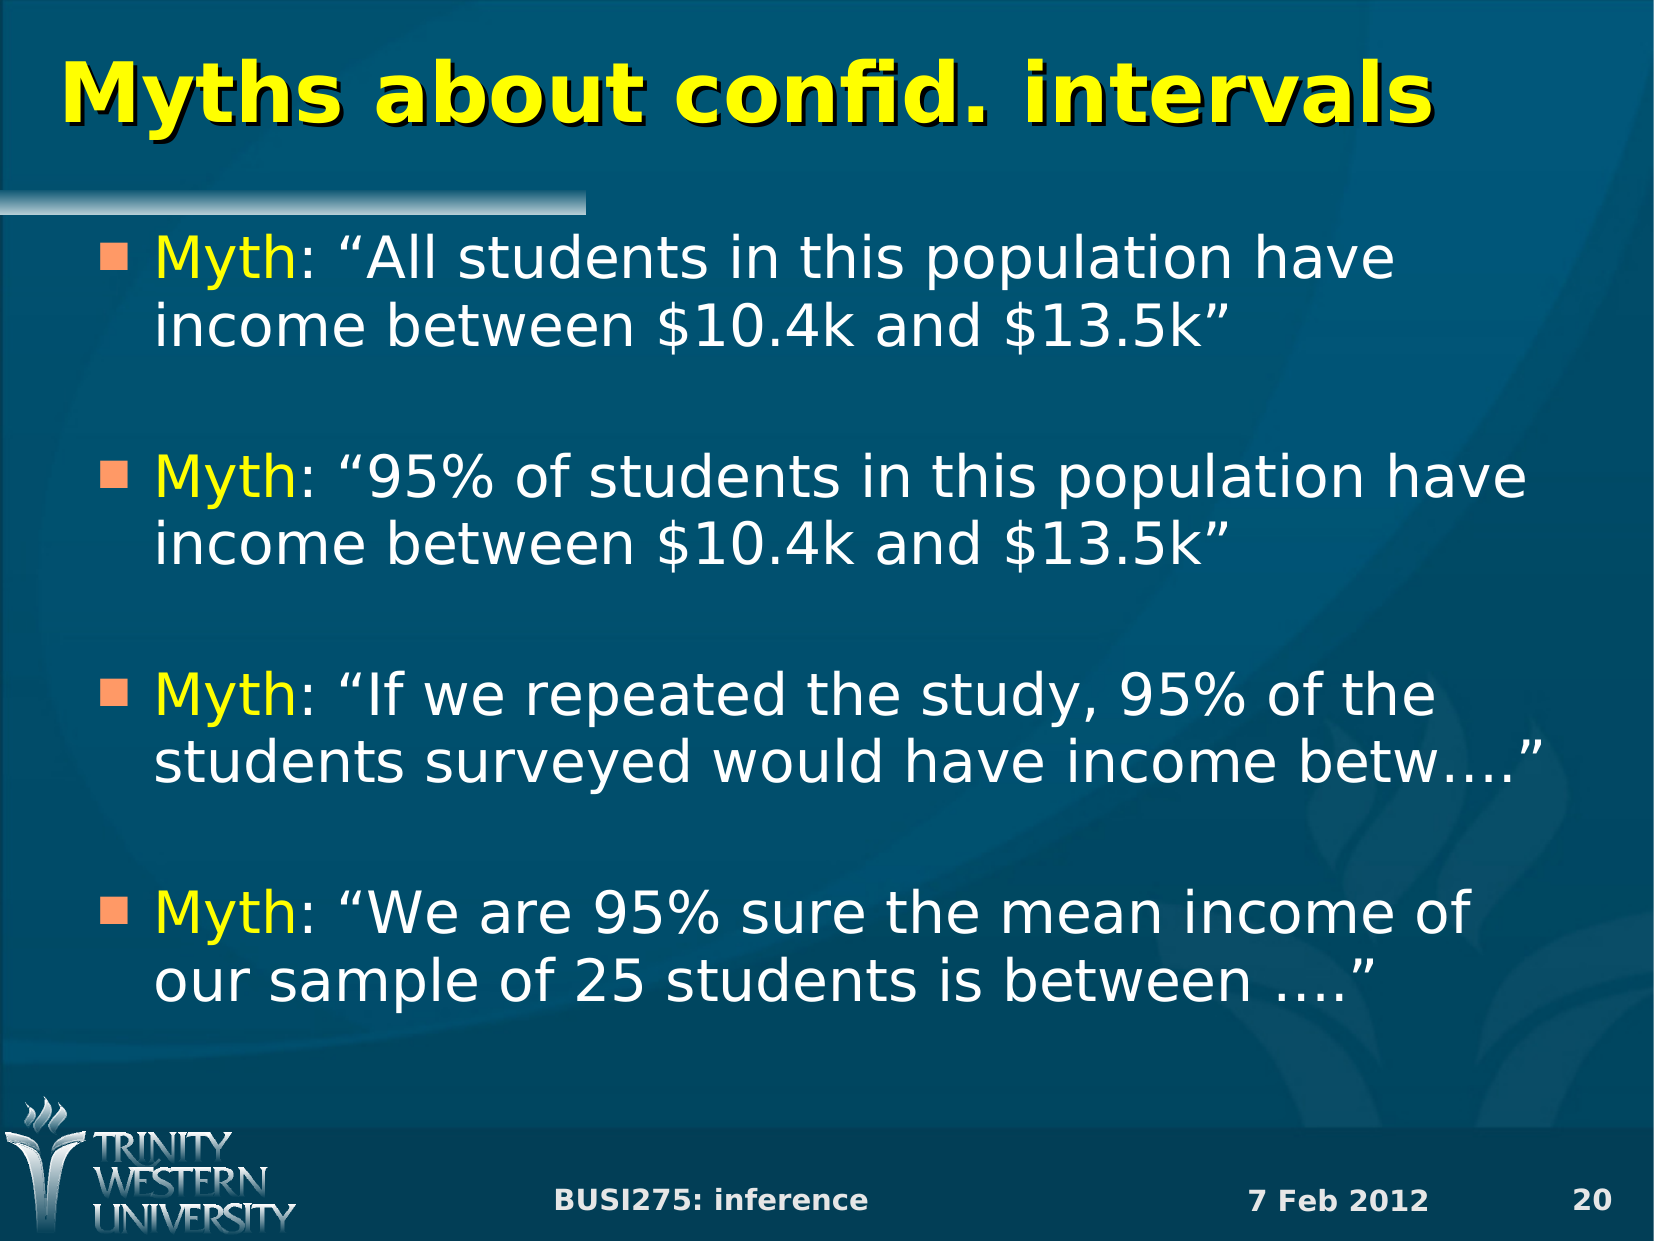

# Myths about confid. intervals
Myth: “All students in this population have income between $10.4k and $13.5k”
Myth: “95% of students in this population have income between $10.4k and $13.5k”
Myth: “If we repeated the study, 95% of the students surveyed would have income betw….”
Myth: “We are 95% sure the mean income of our sample of 25 students is between ….”
BUSI275: inference
7 Feb 2012
20